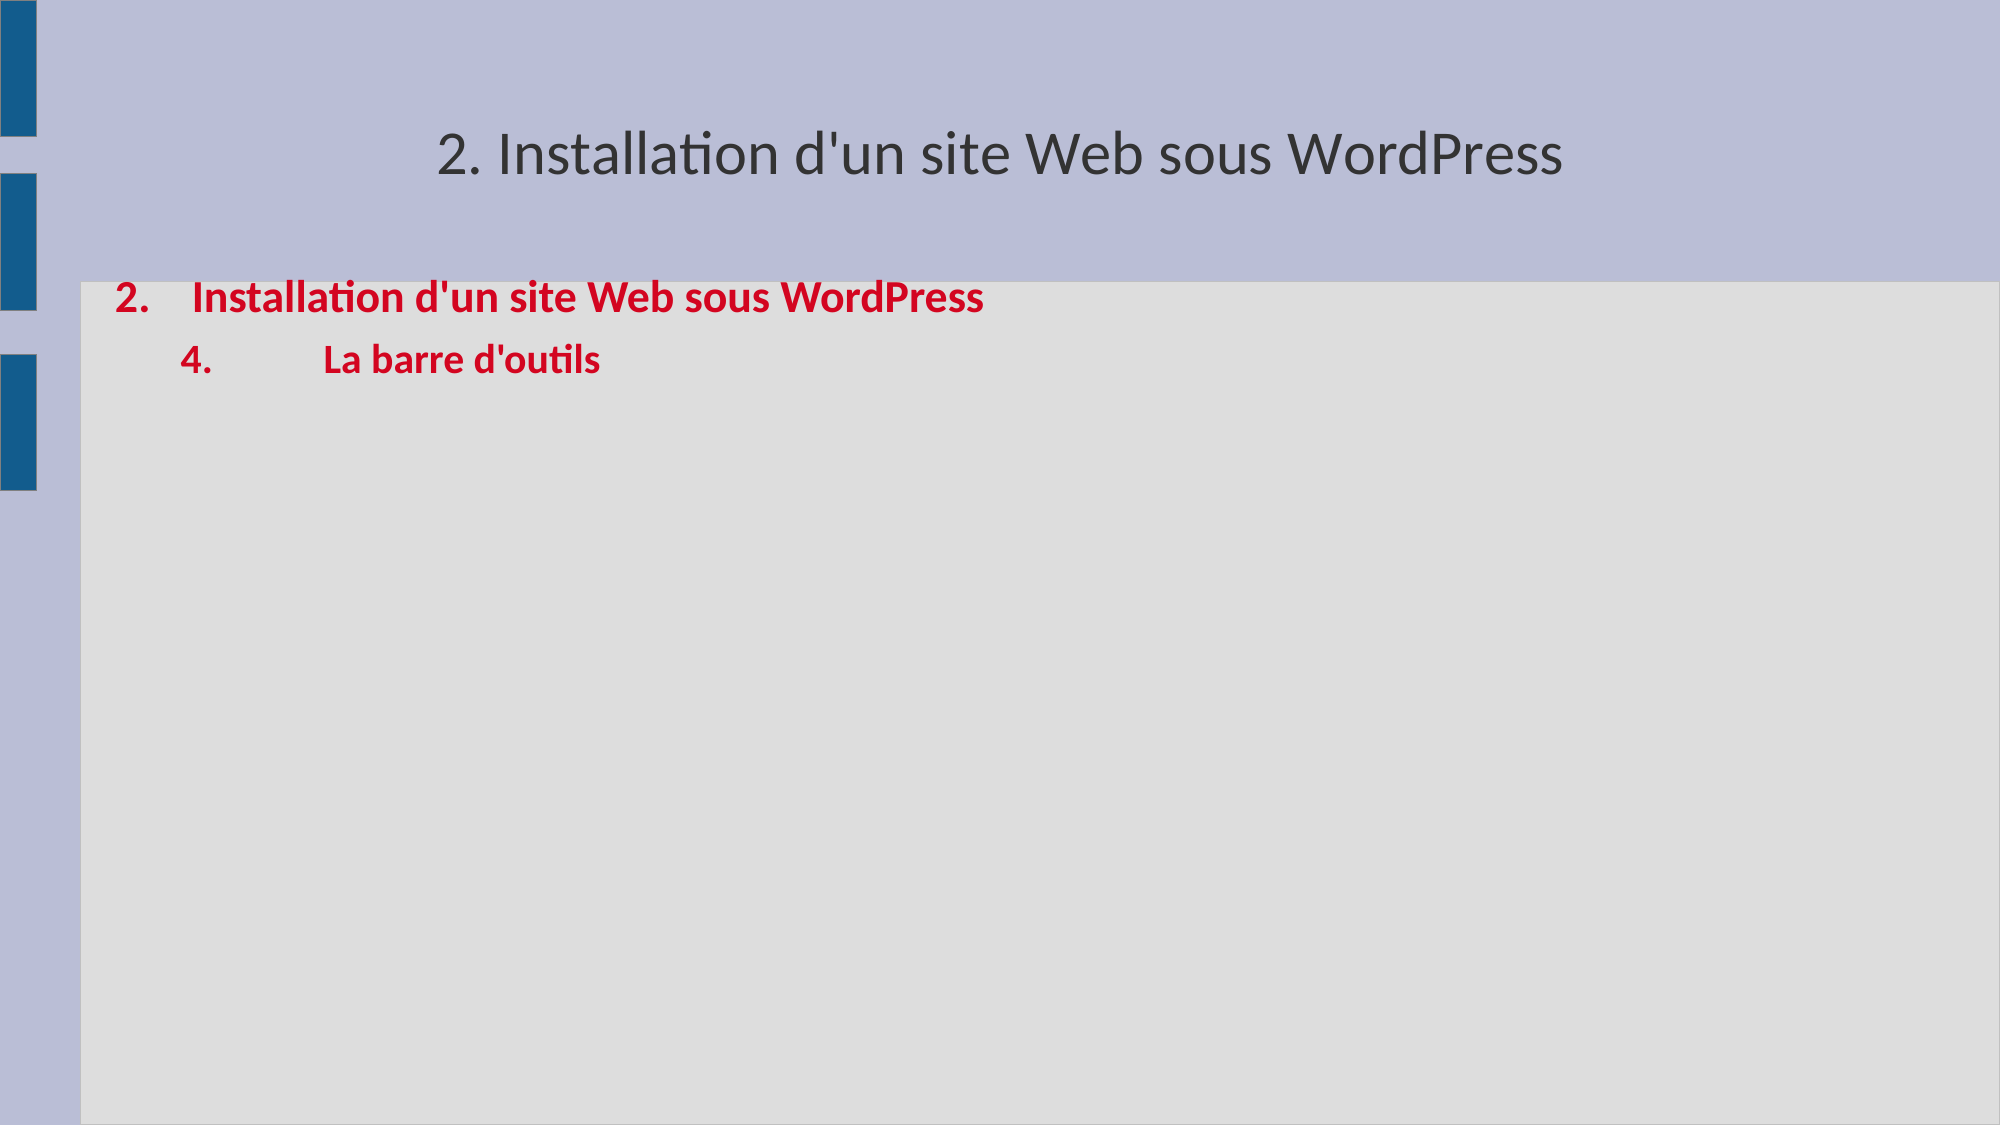

# 2. Installation d'un site Web sous WordPress
2.	Installation d'un site Web sous WordPress
4.	La barre d'outils